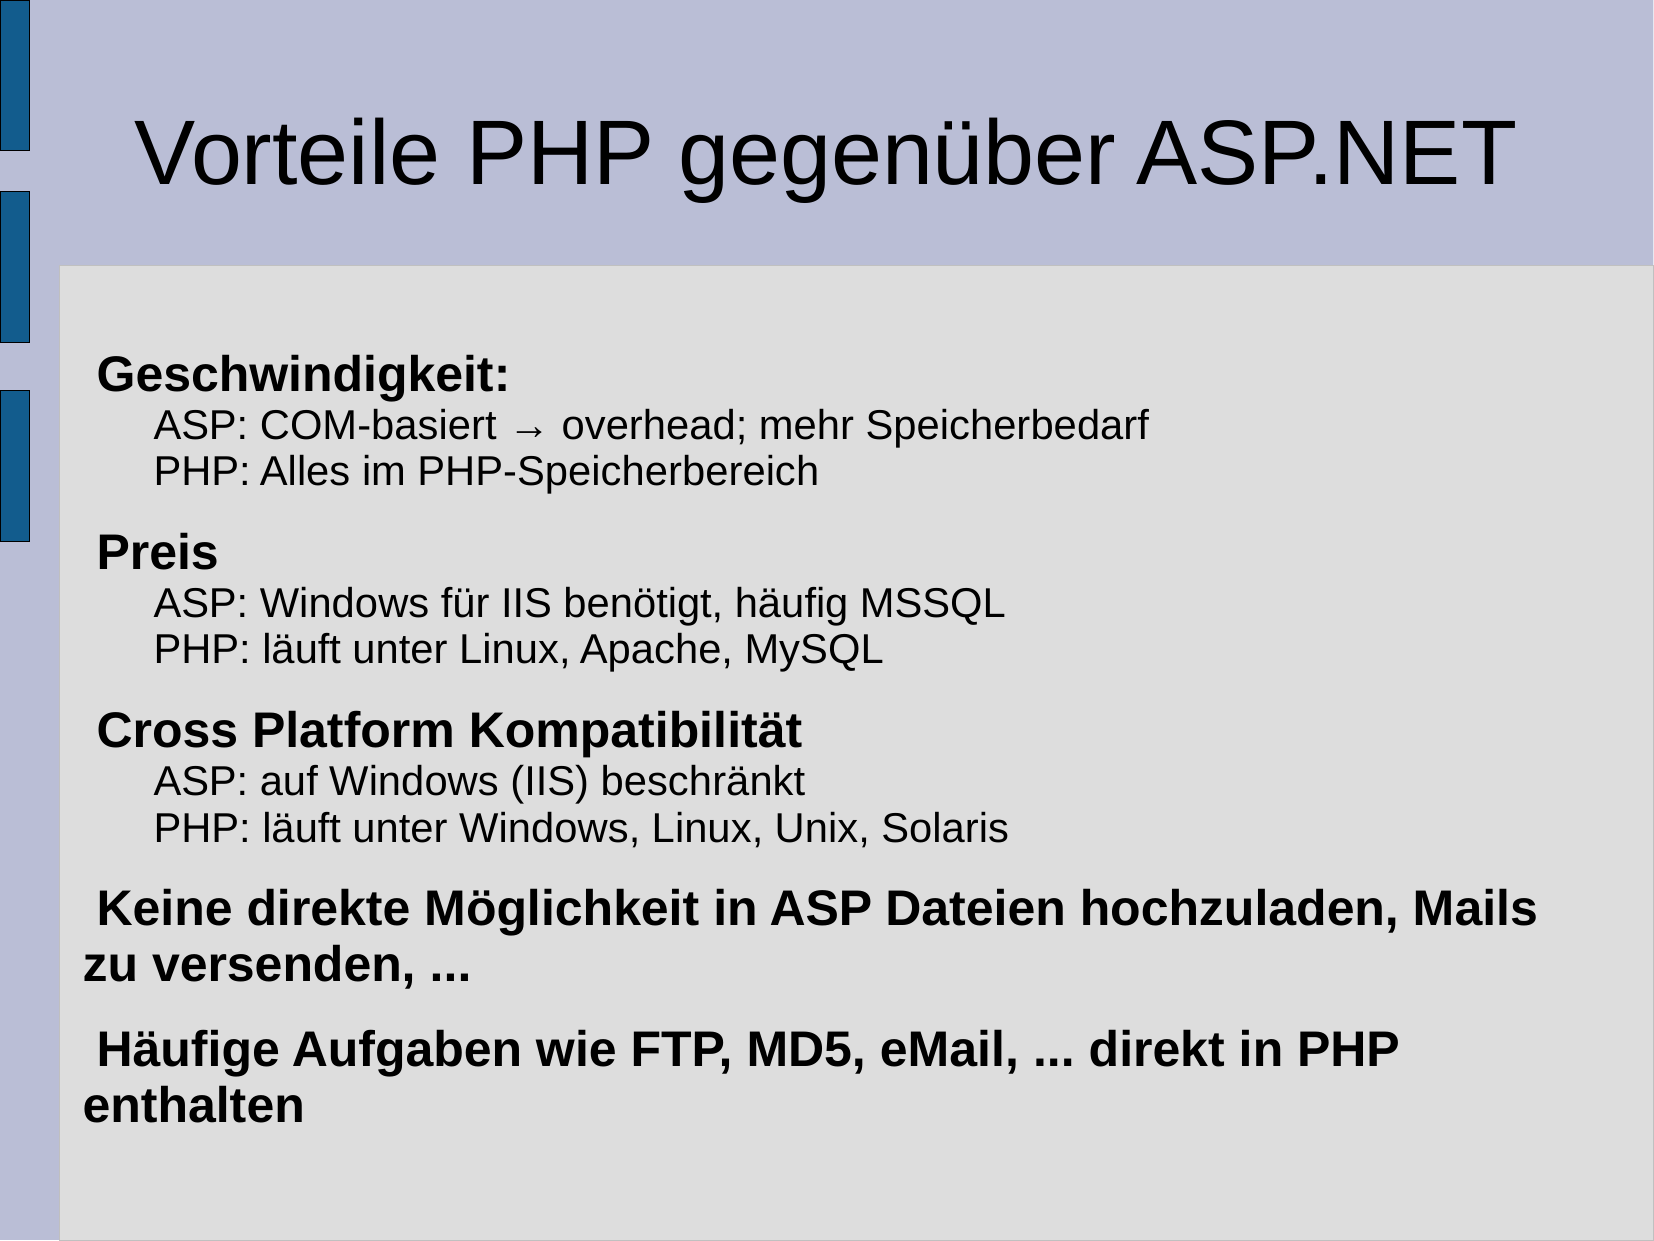

# Vorteile PHP gegenüber ASP.NET
 Geschwindigkeit:
ASP: COM-basiert → overhead; mehr Speicherbedarf
PHP: Alles im PHP-Speicherbereich
 Preis
ASP: Windows für IIS benötigt, häufig MSSQL
PHP: läuft unter Linux, Apache, MySQL
 Cross Platform Kompatibilität
ASP: auf Windows (IIS) beschränkt
PHP: läuft unter Windows, Linux, Unix, Solaris
 Keine direkte Möglichkeit in ASP Dateien hochzuladen, Mails zu versenden, ...
 Häufige Aufgaben wie FTP, MD5, eMail, ... direkt in PHP enthalten